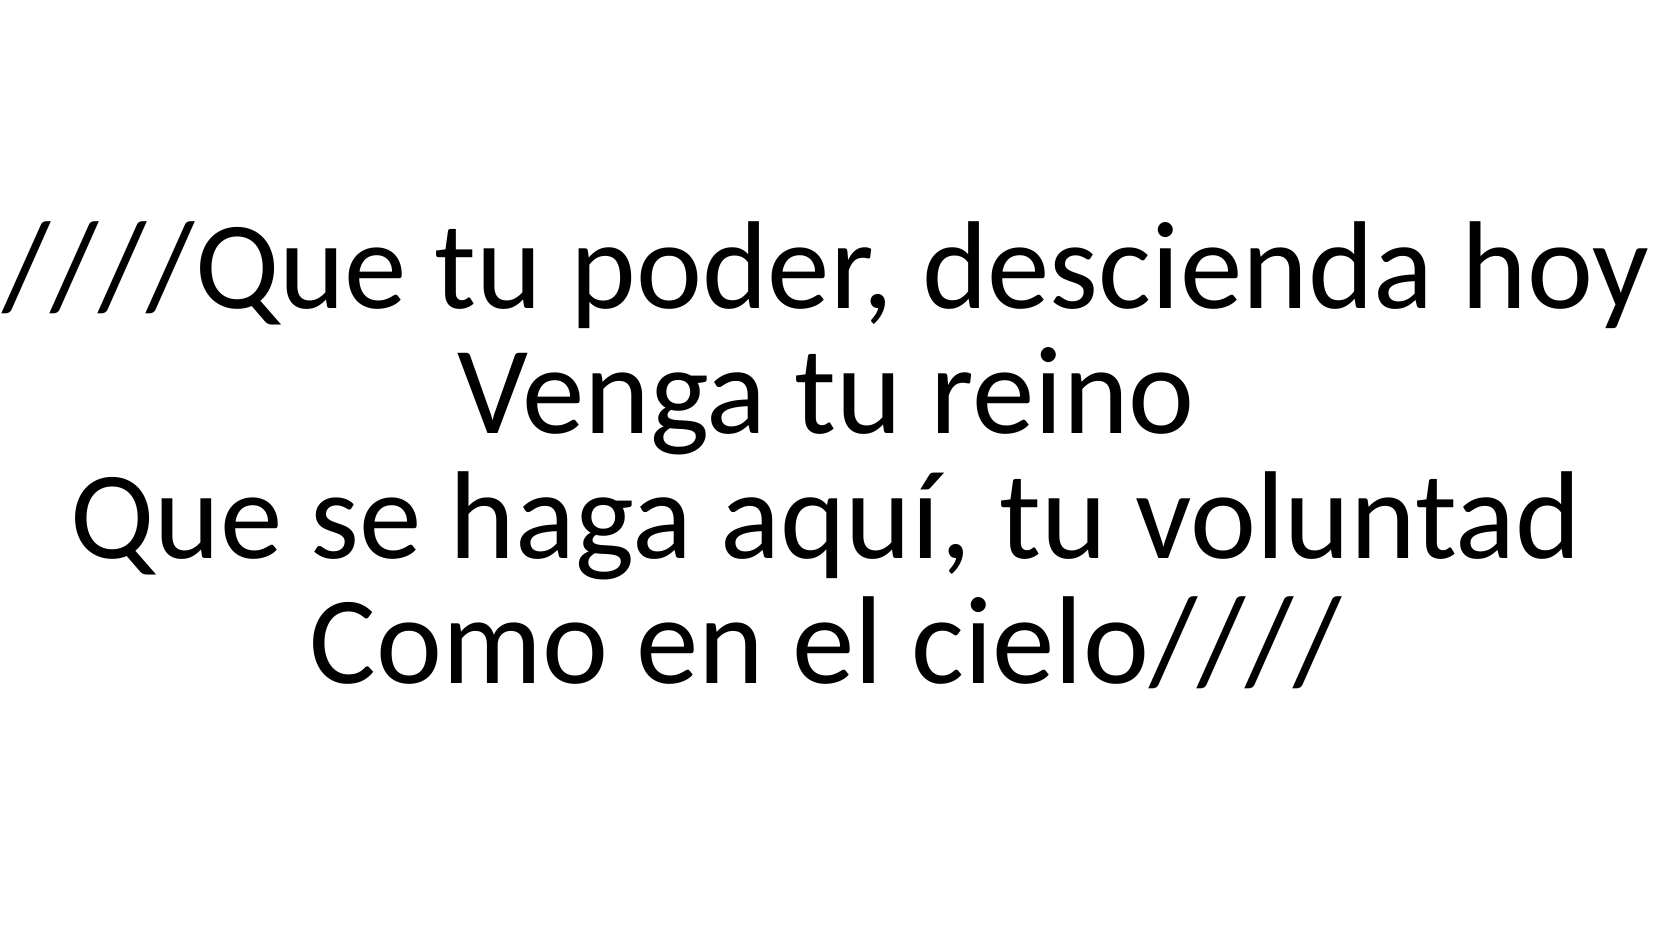

# ////Que tu poder, descienda hoy Venga tu reino Que se haga aquí, tu voluntad Como en el cielo////